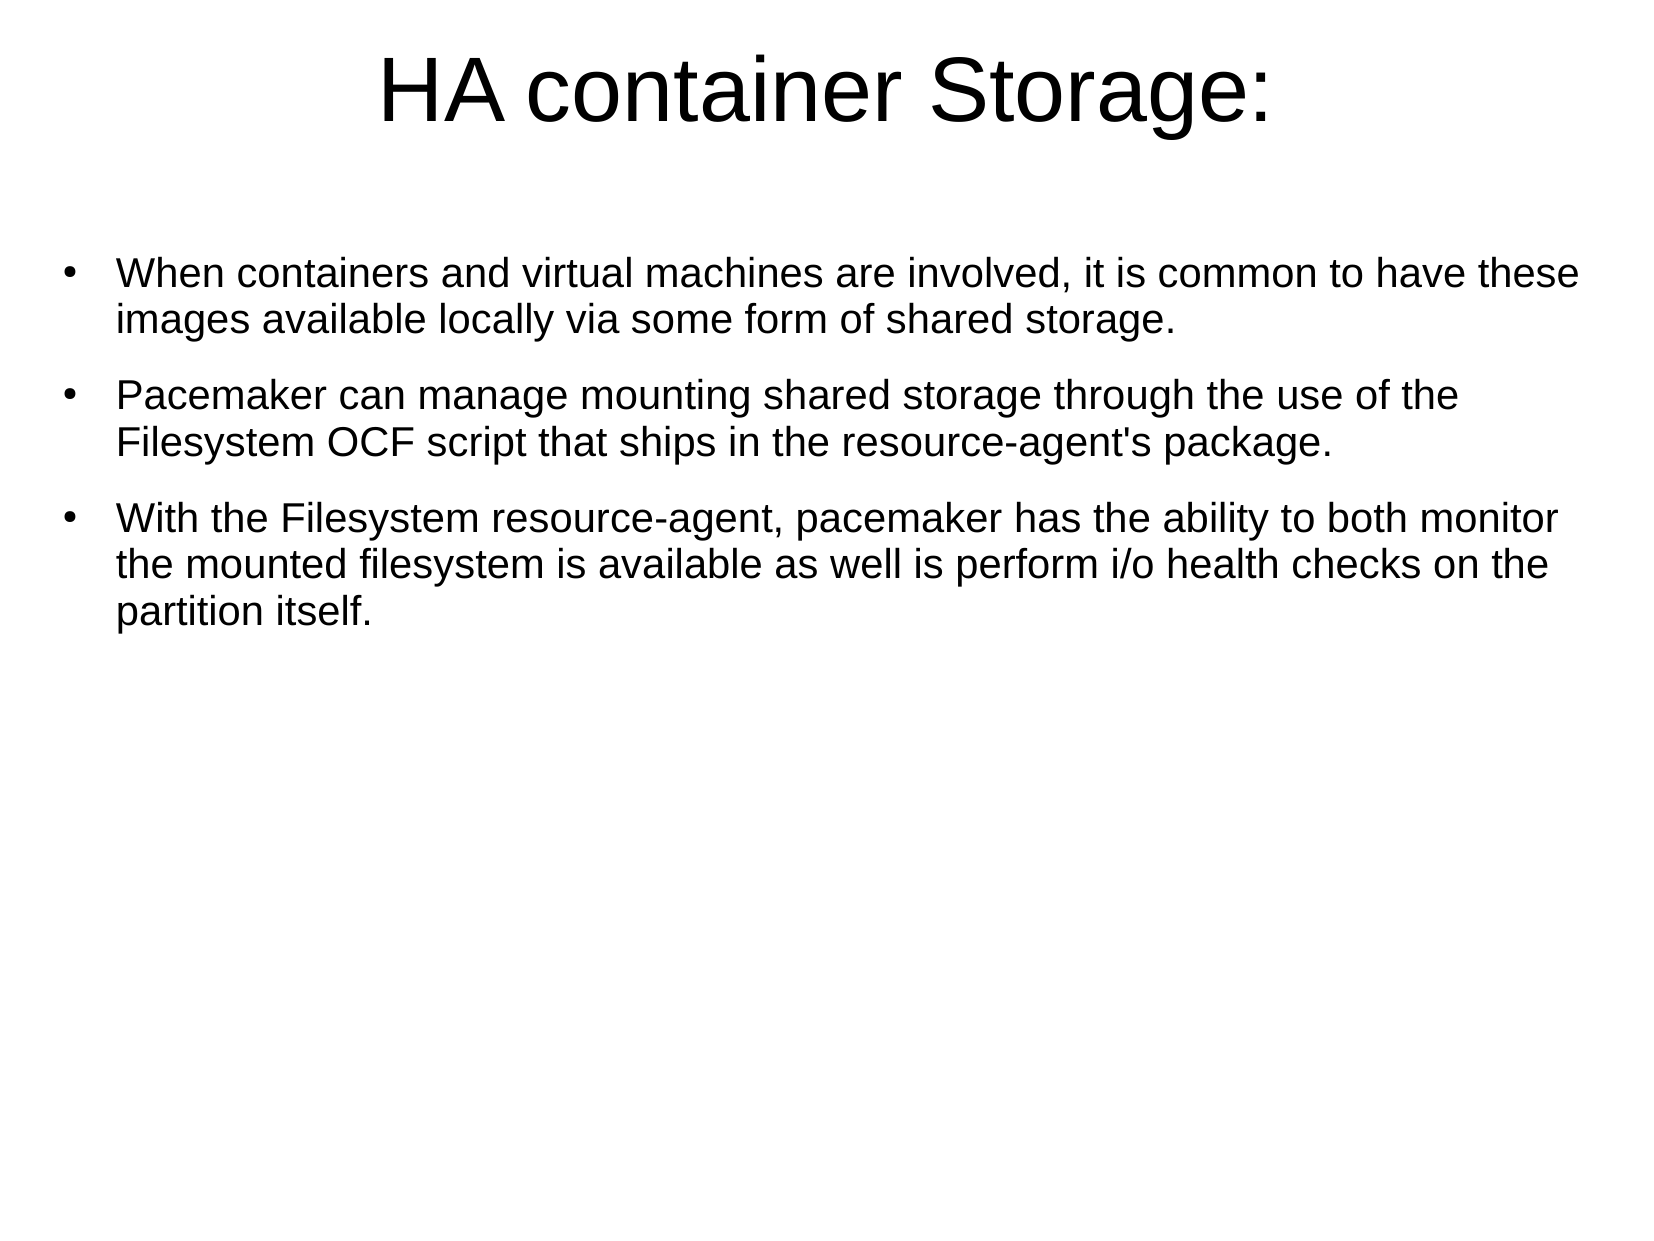

# HA container Storage:
When containers and virtual machines are involved, it is common to have these images available locally via some form of shared storage.
Pacemaker can manage mounting shared storage through the use of the Filesystem OCF script that ships in the resource-agent's package.
With the Filesystem resource-agent, pacemaker has the ability to both monitor the mounted filesystem is available as well is perform i/o health checks on the partition itself.